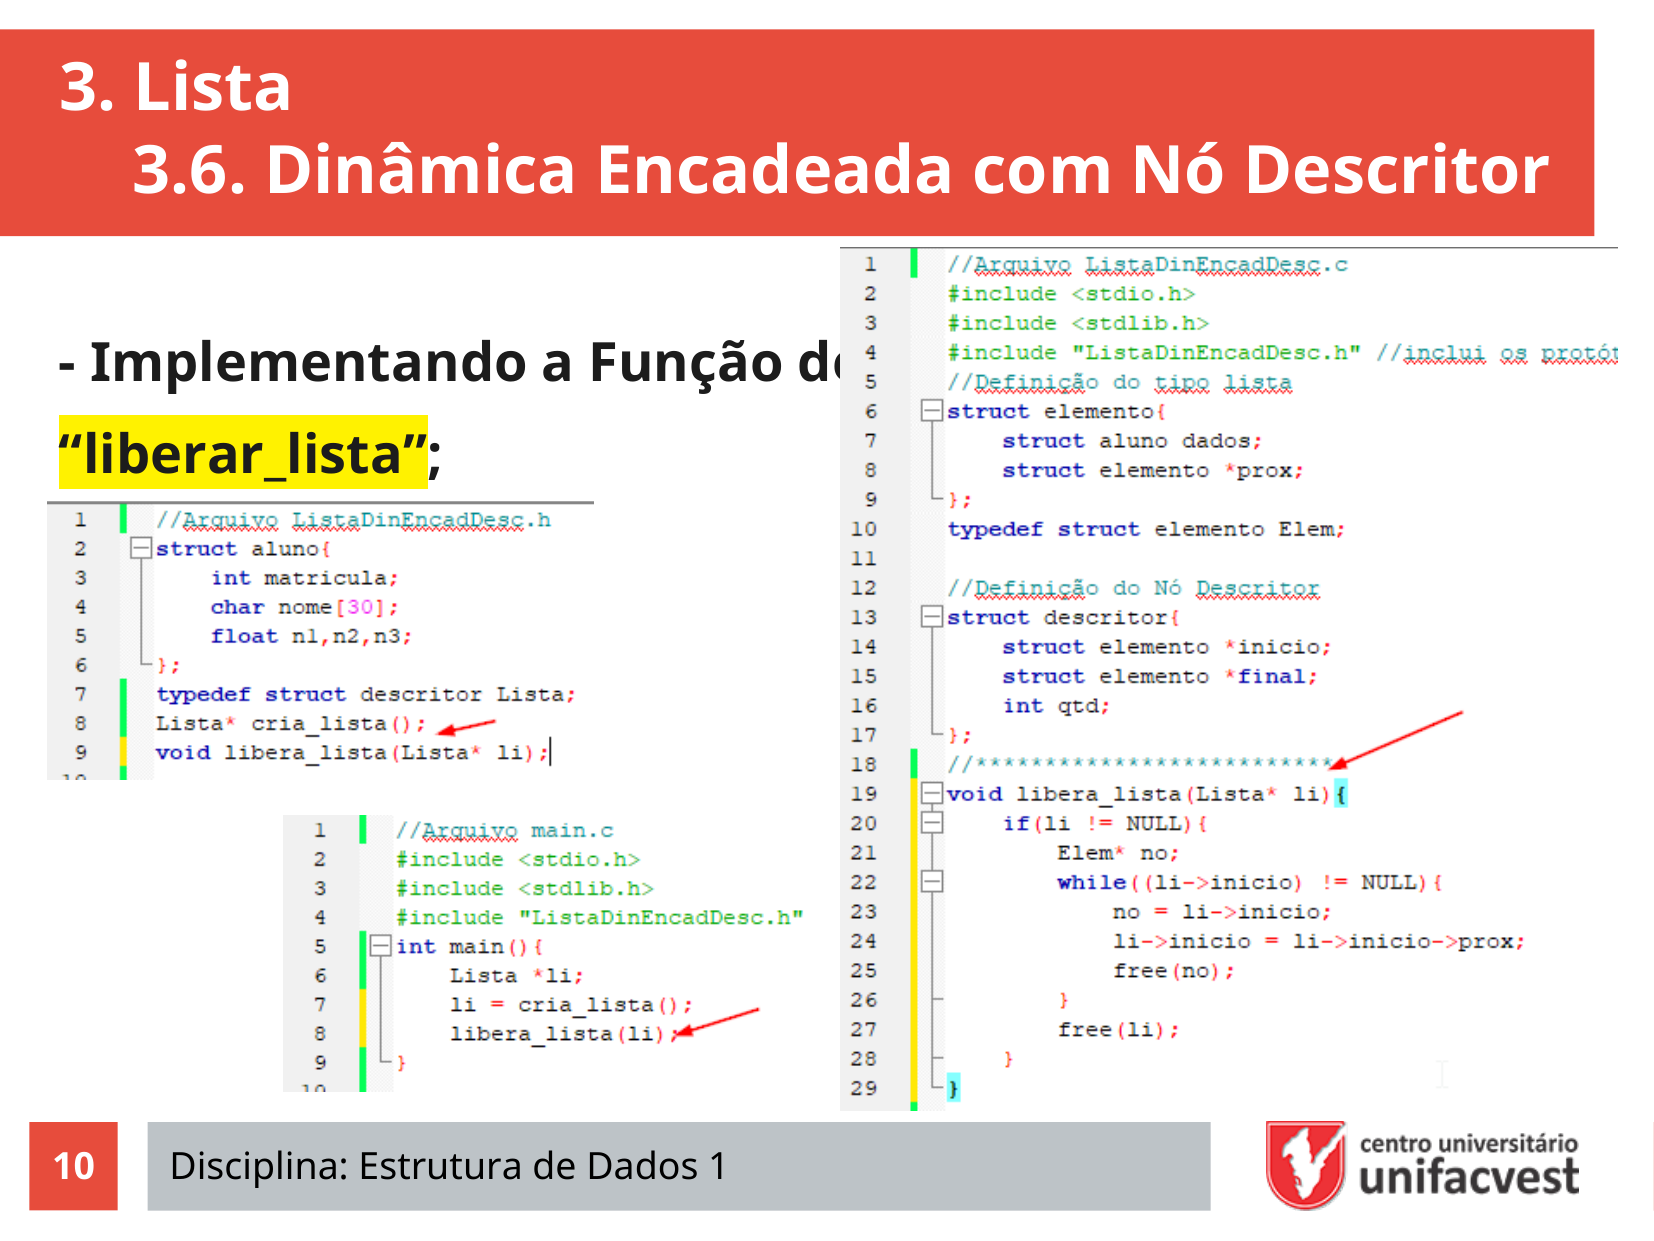

# 3. Lista 3.6. Dinâmica Encadeada com Nó Descritor
- Implementando a Função de
“liberar_lista”;
10
Disciplina: Estrutura de Dados 1